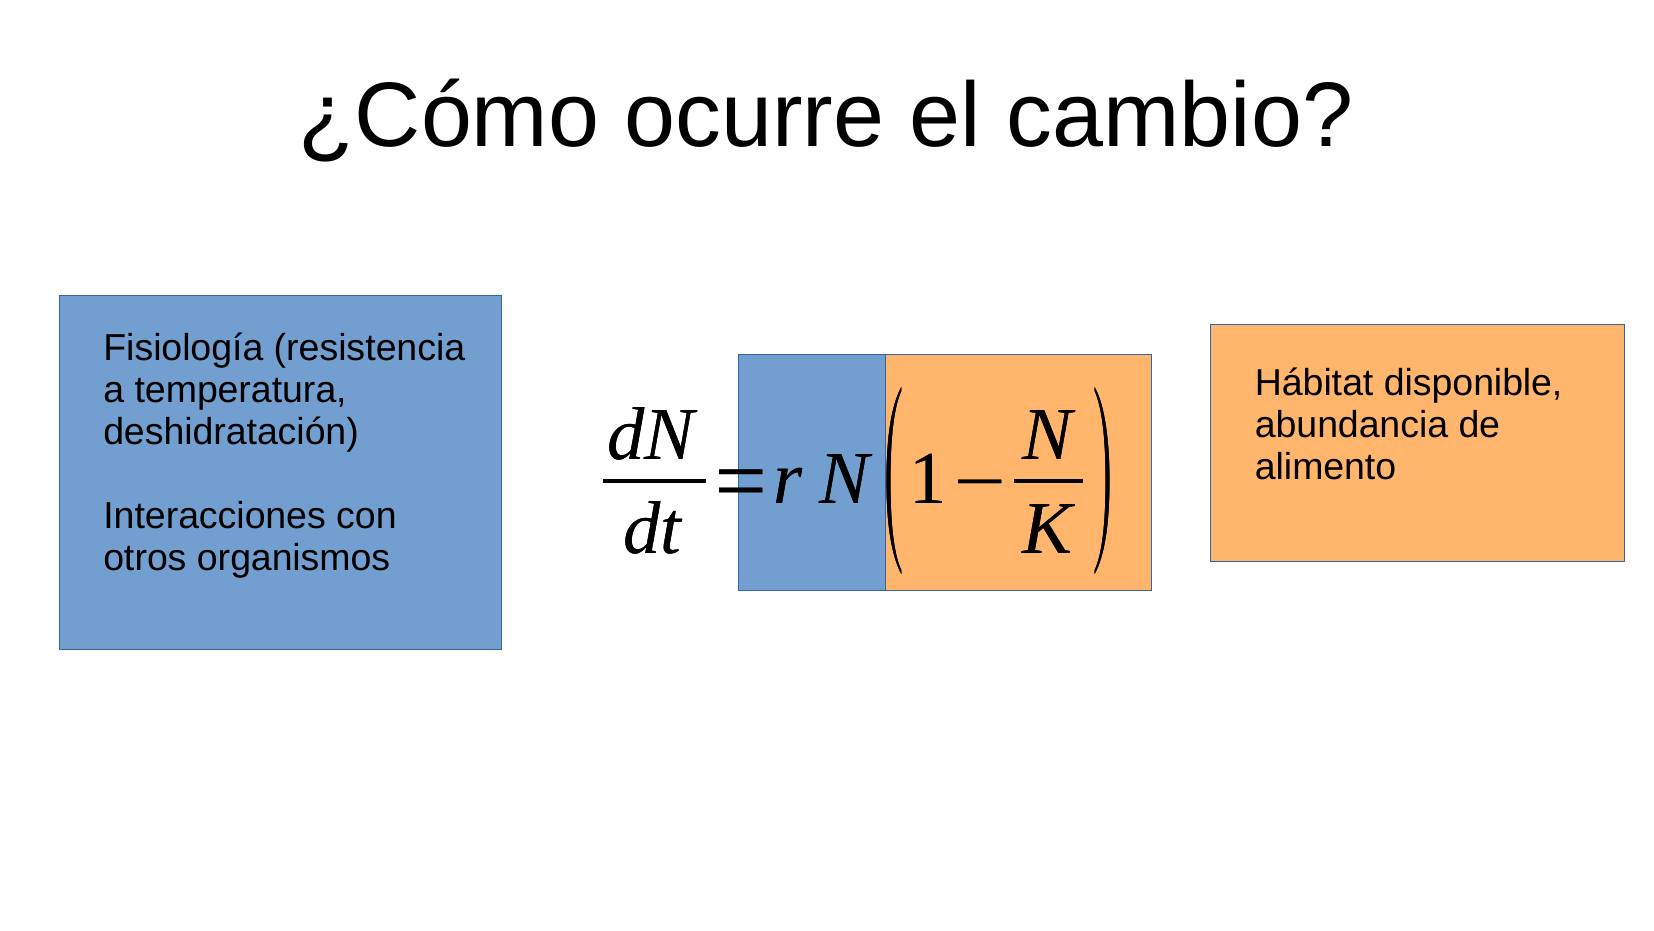

# ¿Cómo ocurre el cambio?
Fisiología (resistencia a temperatura, deshidratación)
Interacciones con otros organismos
Hábitat disponible, abundancia de alimento